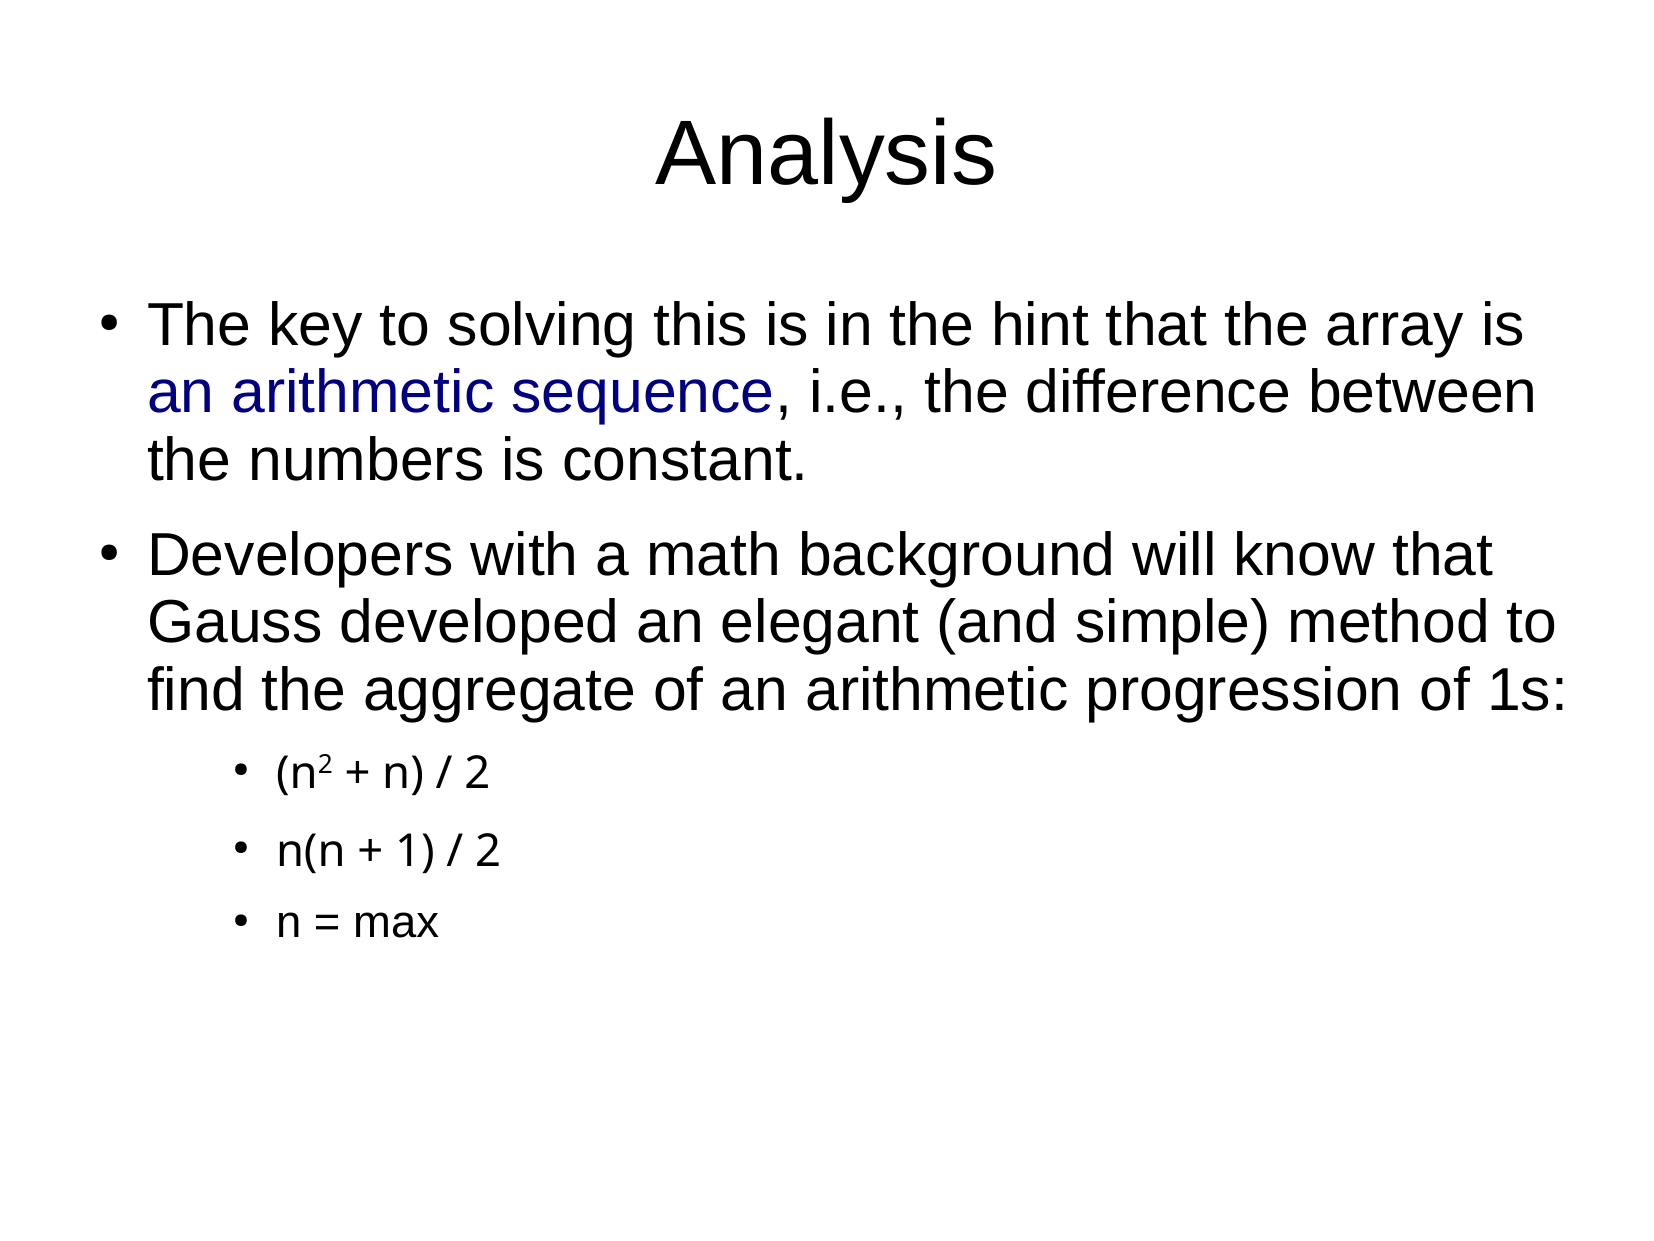

# Analysis
The key to solving this is in the hint that the array is an arithmetic sequence, i.e., the difference between the numbers is constant.
Developers with a math background will know that Gauss developed an elegant (and simple) method to find the aggregate of an arithmetic progression of 1s:
(n2 + n) / 2
n(n + 1) / 2
n = max